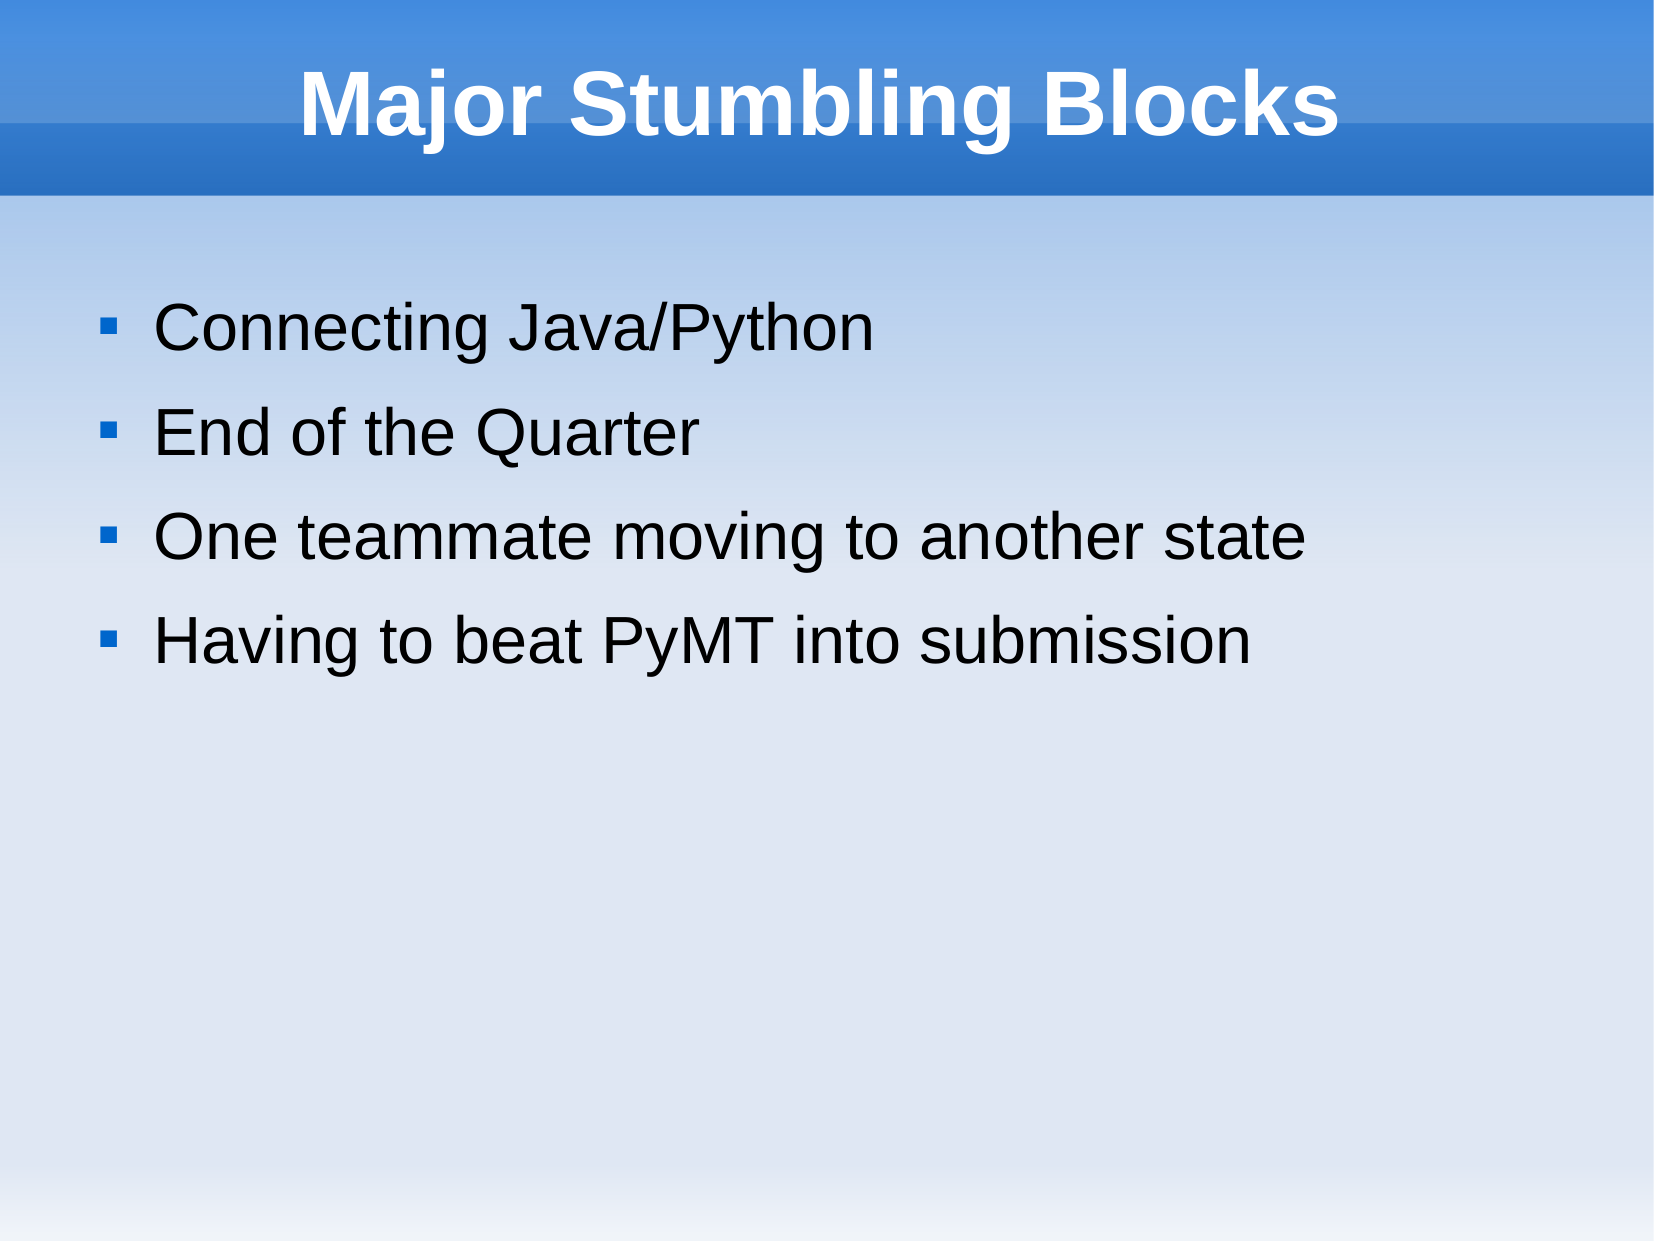

# Major Stumbling Blocks
Connecting Java/Python
End of the Quarter
One teammate moving to another state
Having to beat PyMT into submission